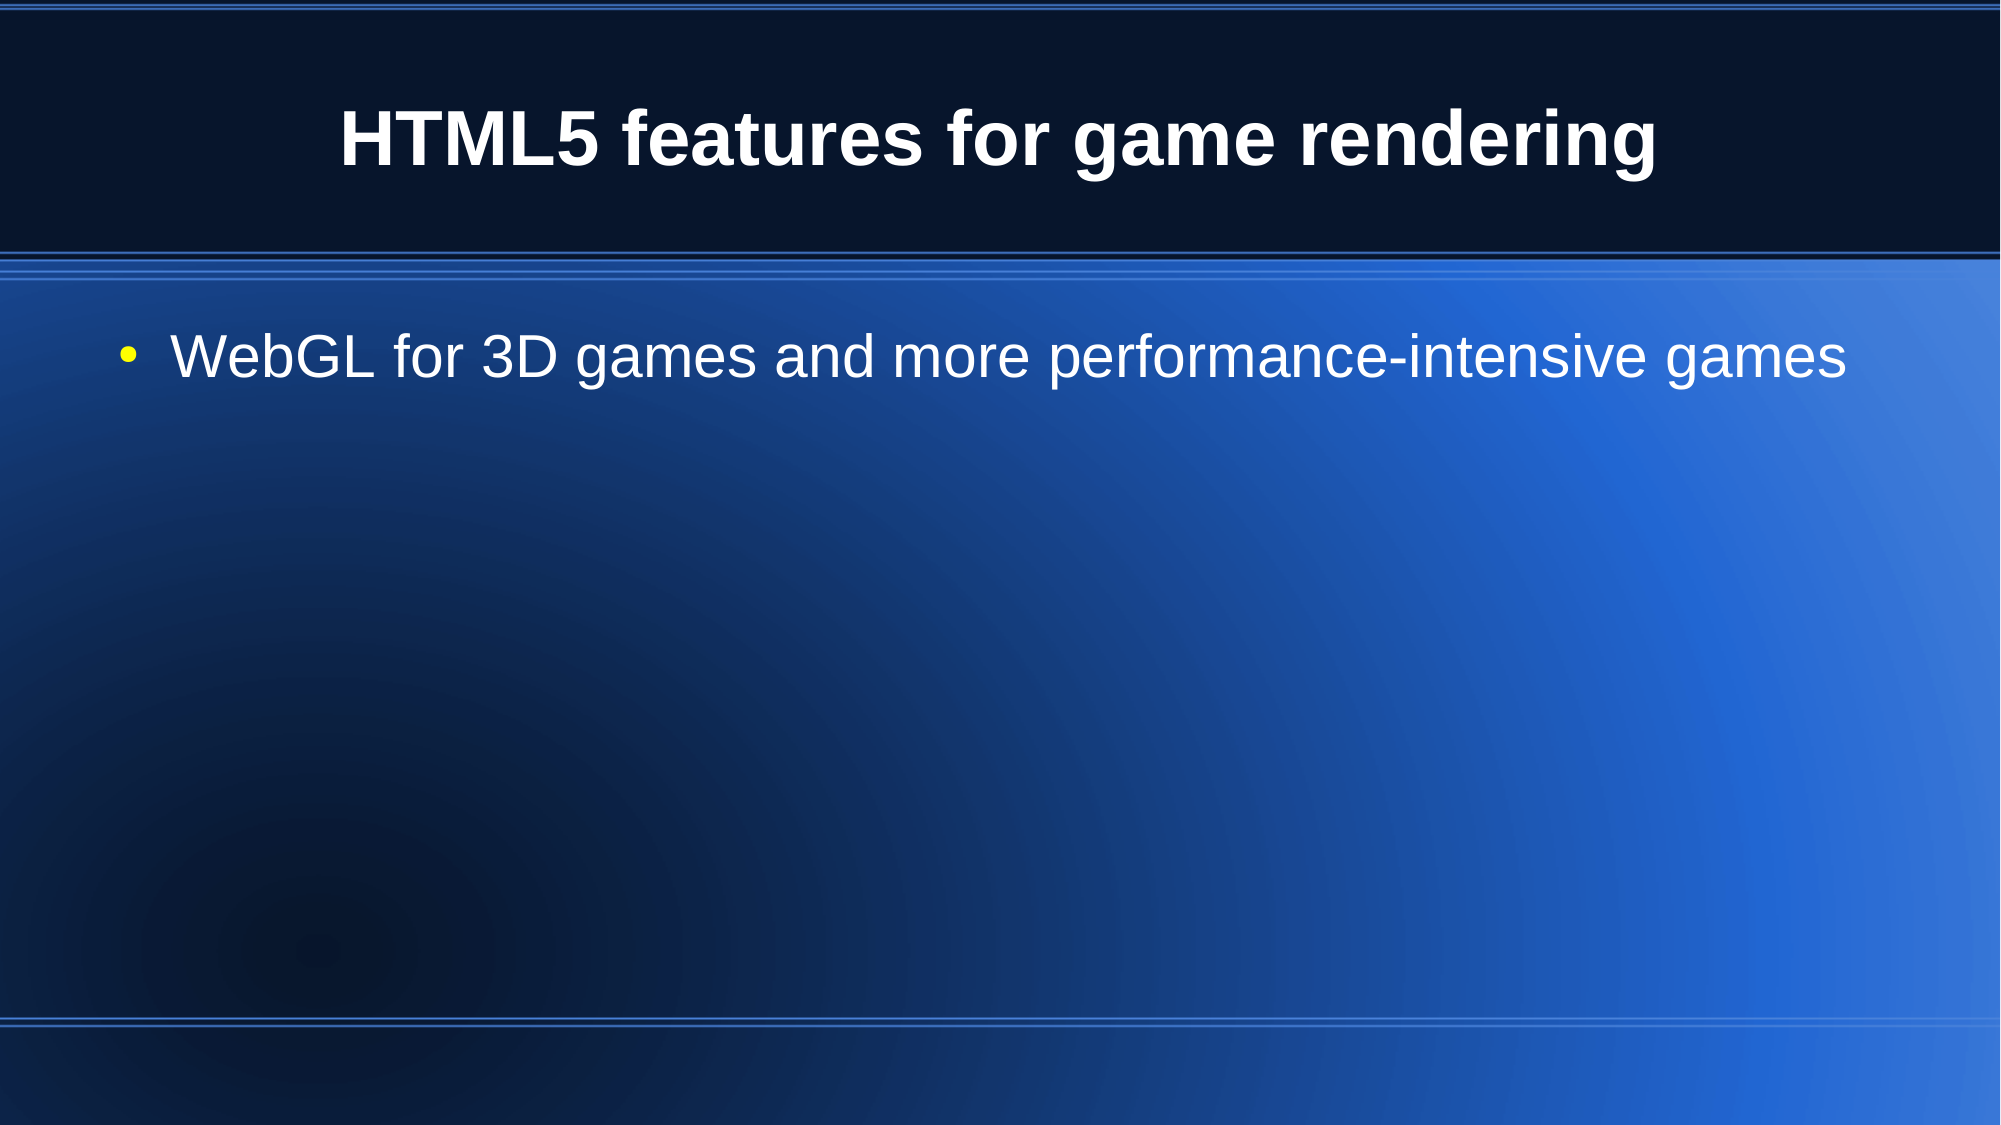

# HTML5 features for game rendering
WebGL for 3D games and more performance-intensive games